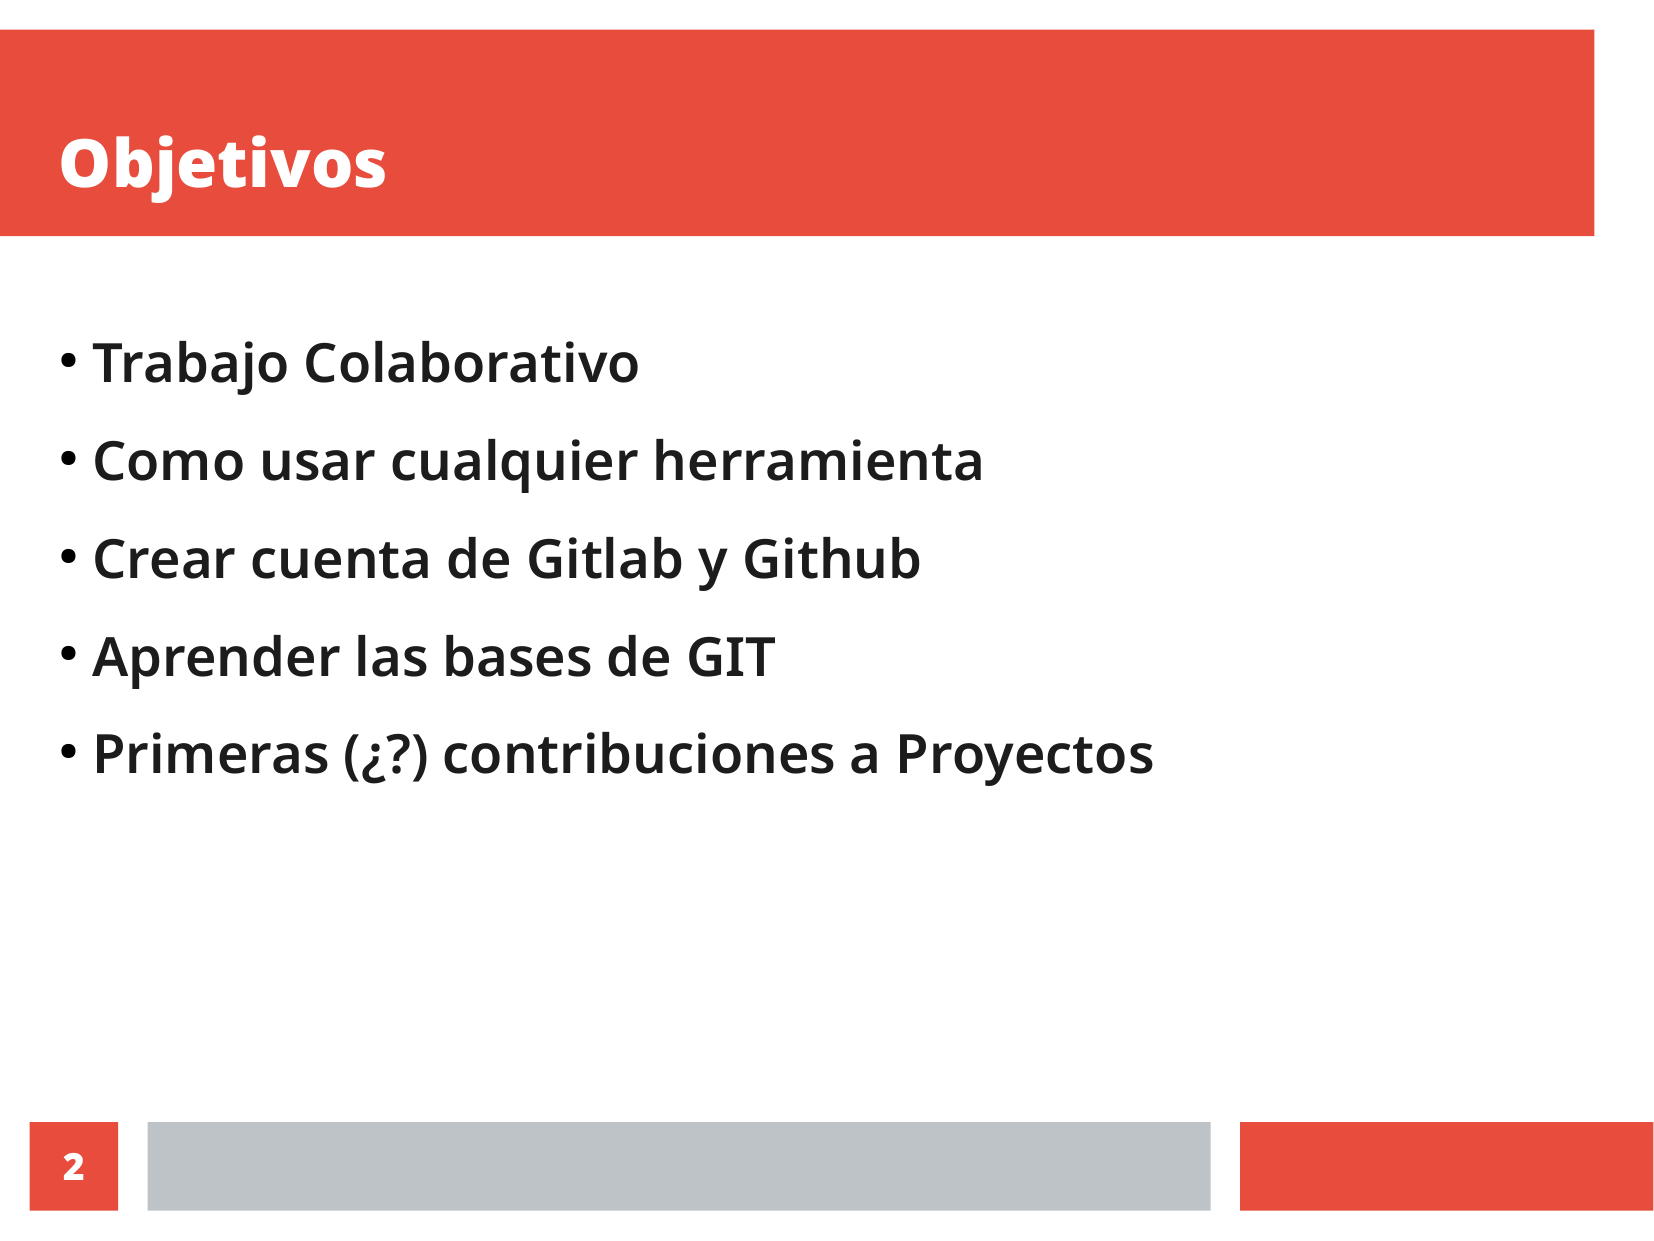

# Objetivos
 Trabajo Colaborativo
 Como usar cualquier herramienta
 Crear cuenta de Gitlab y Github
 Aprender las bases de GIT
 Primeras (¿?) contribuciones a Proyectos
2